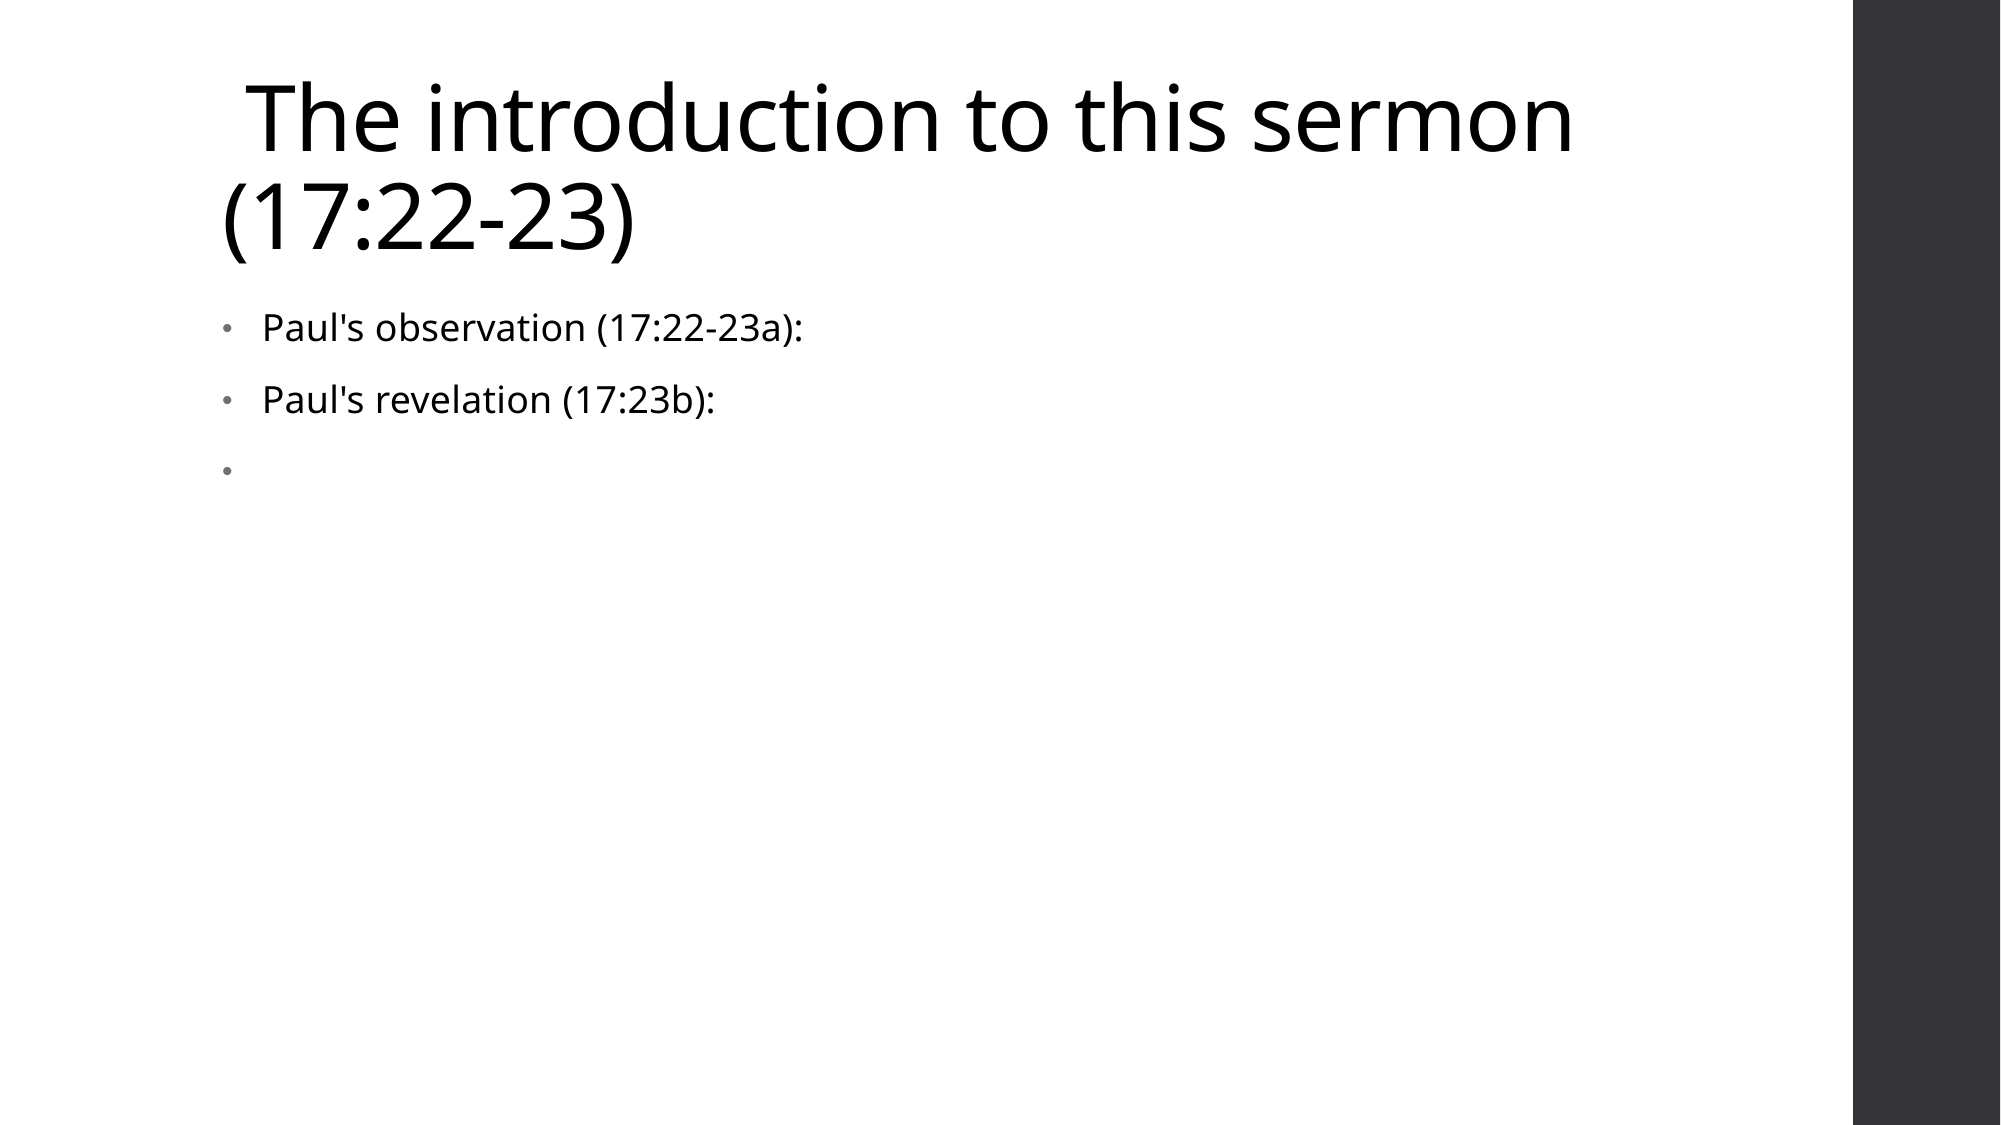

# The introduction to this sermon (17:22-23)
 Paul's observation (17:22-23a):
 Paul's revelation (17:23b):